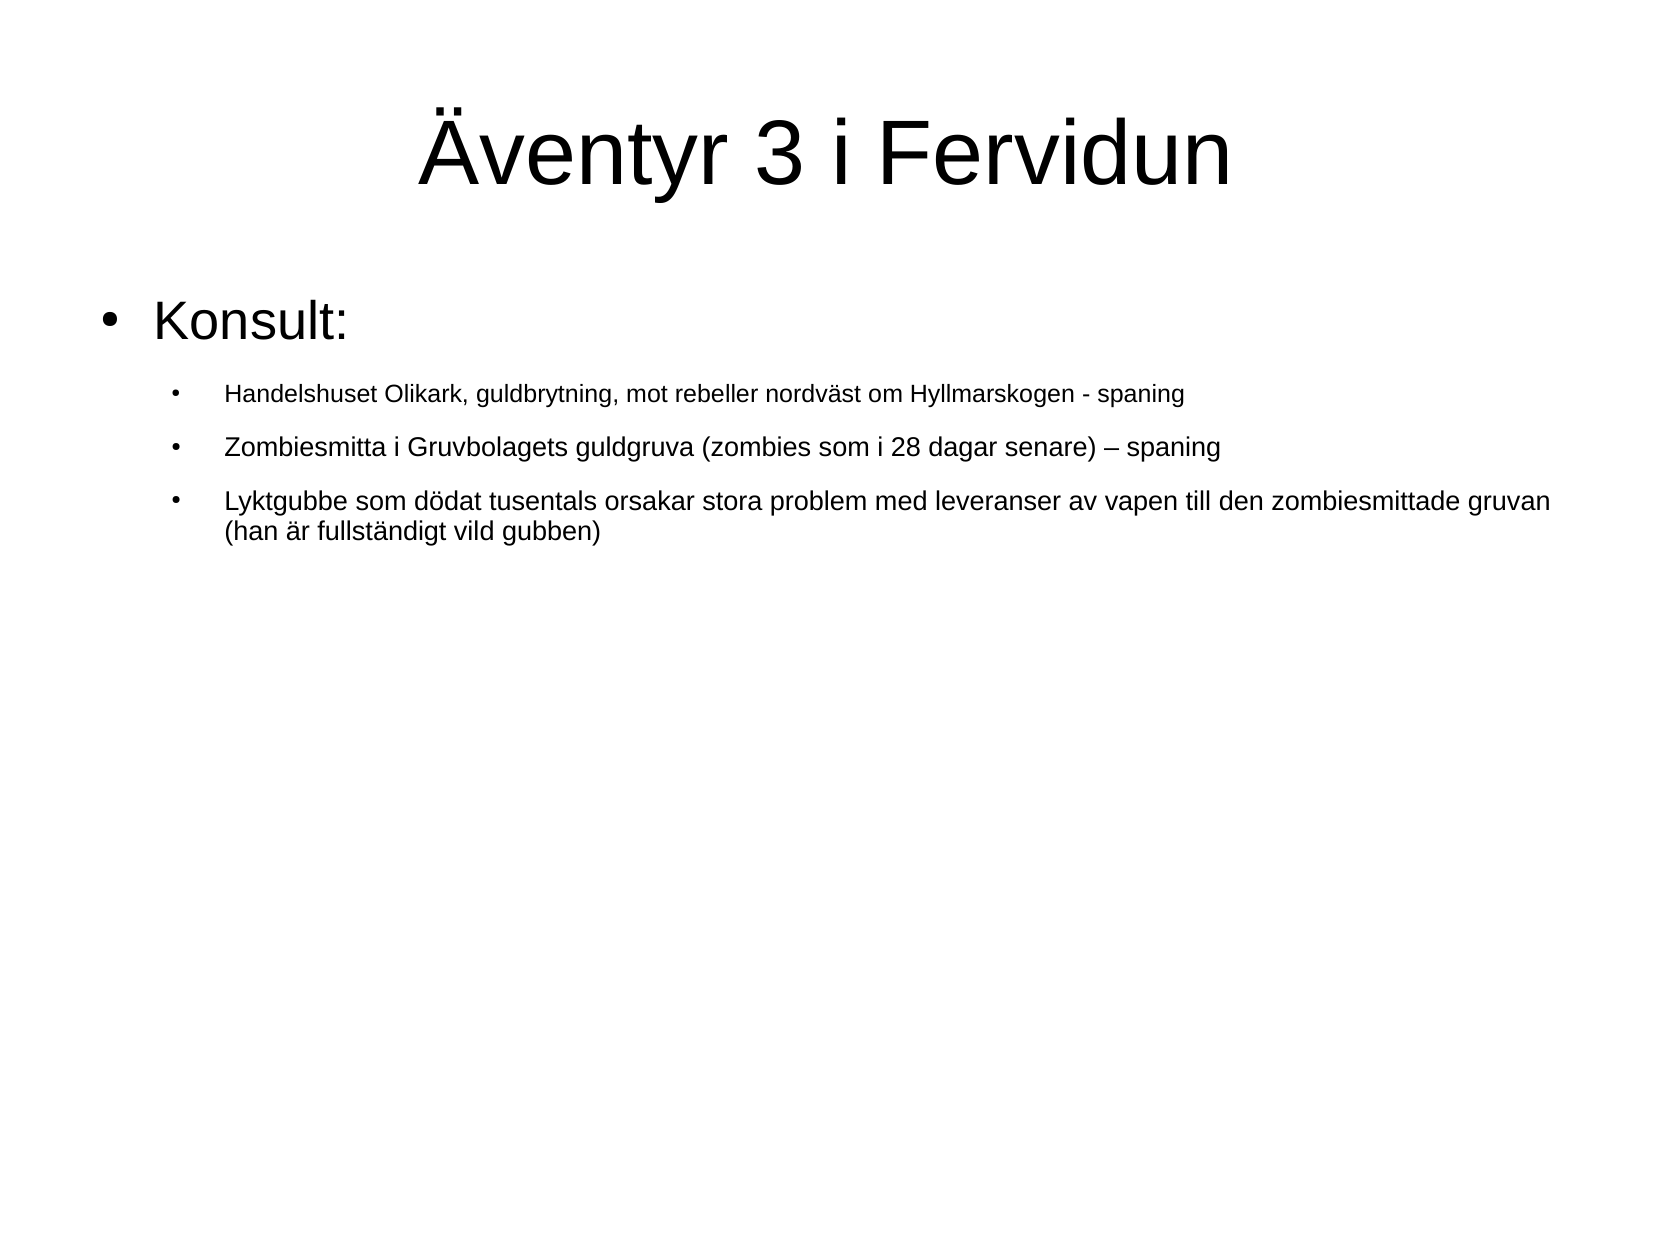

# Äventyr 3 i Fervidun
Konsult:
Handelshuset Olikark, guldbrytning, mot rebeller nordväst om Hyllmarskogen - spaning
Zombiesmitta i Gruvbolagets guldgruva (zombies som i 28 dagar senare) – spaning
Lyktgubbe som dödat tusentals orsakar stora problem med leveranser av vapen till den zombiesmittade gruvan (han är fullständigt vild gubben)